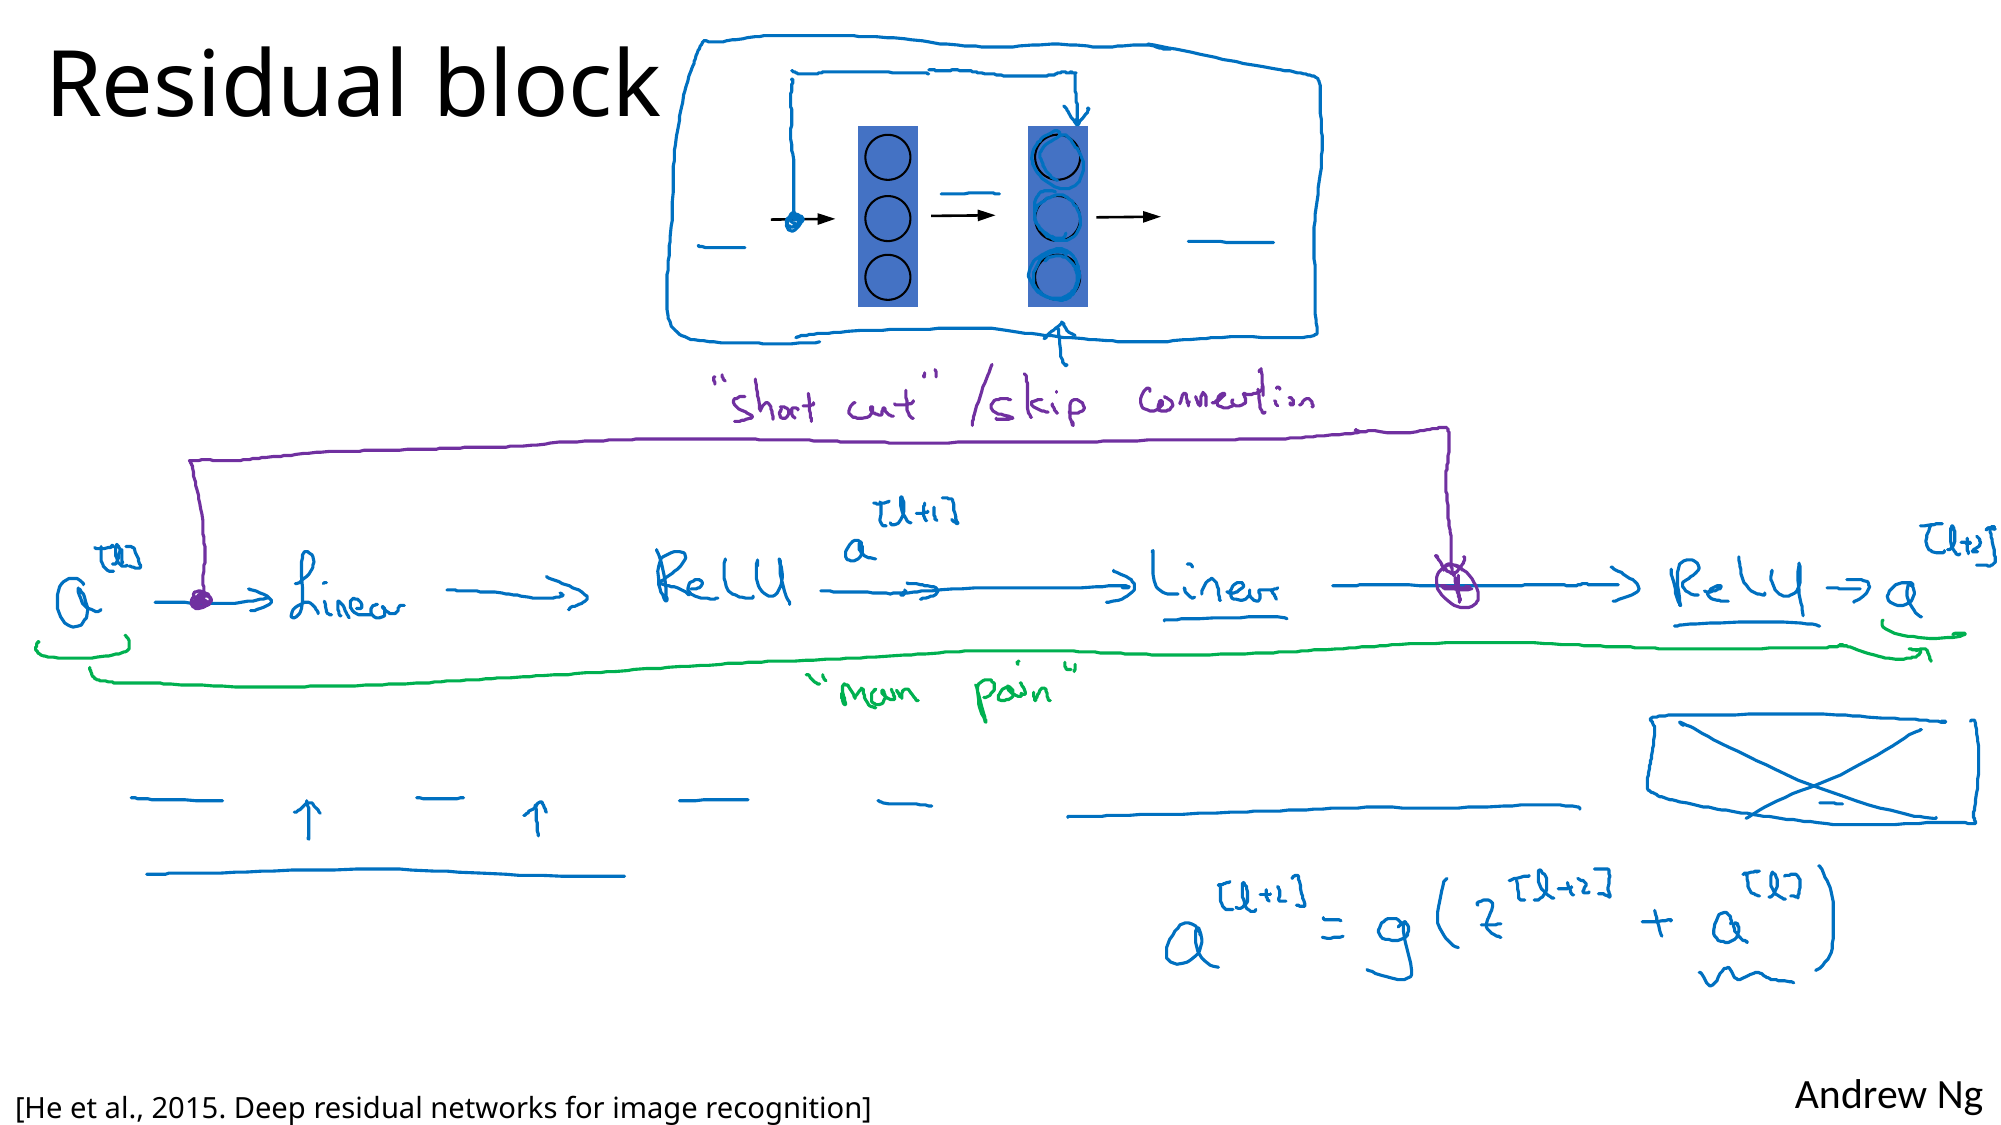

# Residual block
| |
| --- |
| |
| --- |
[He et al., 2015. Deep residual networks for image recognition]